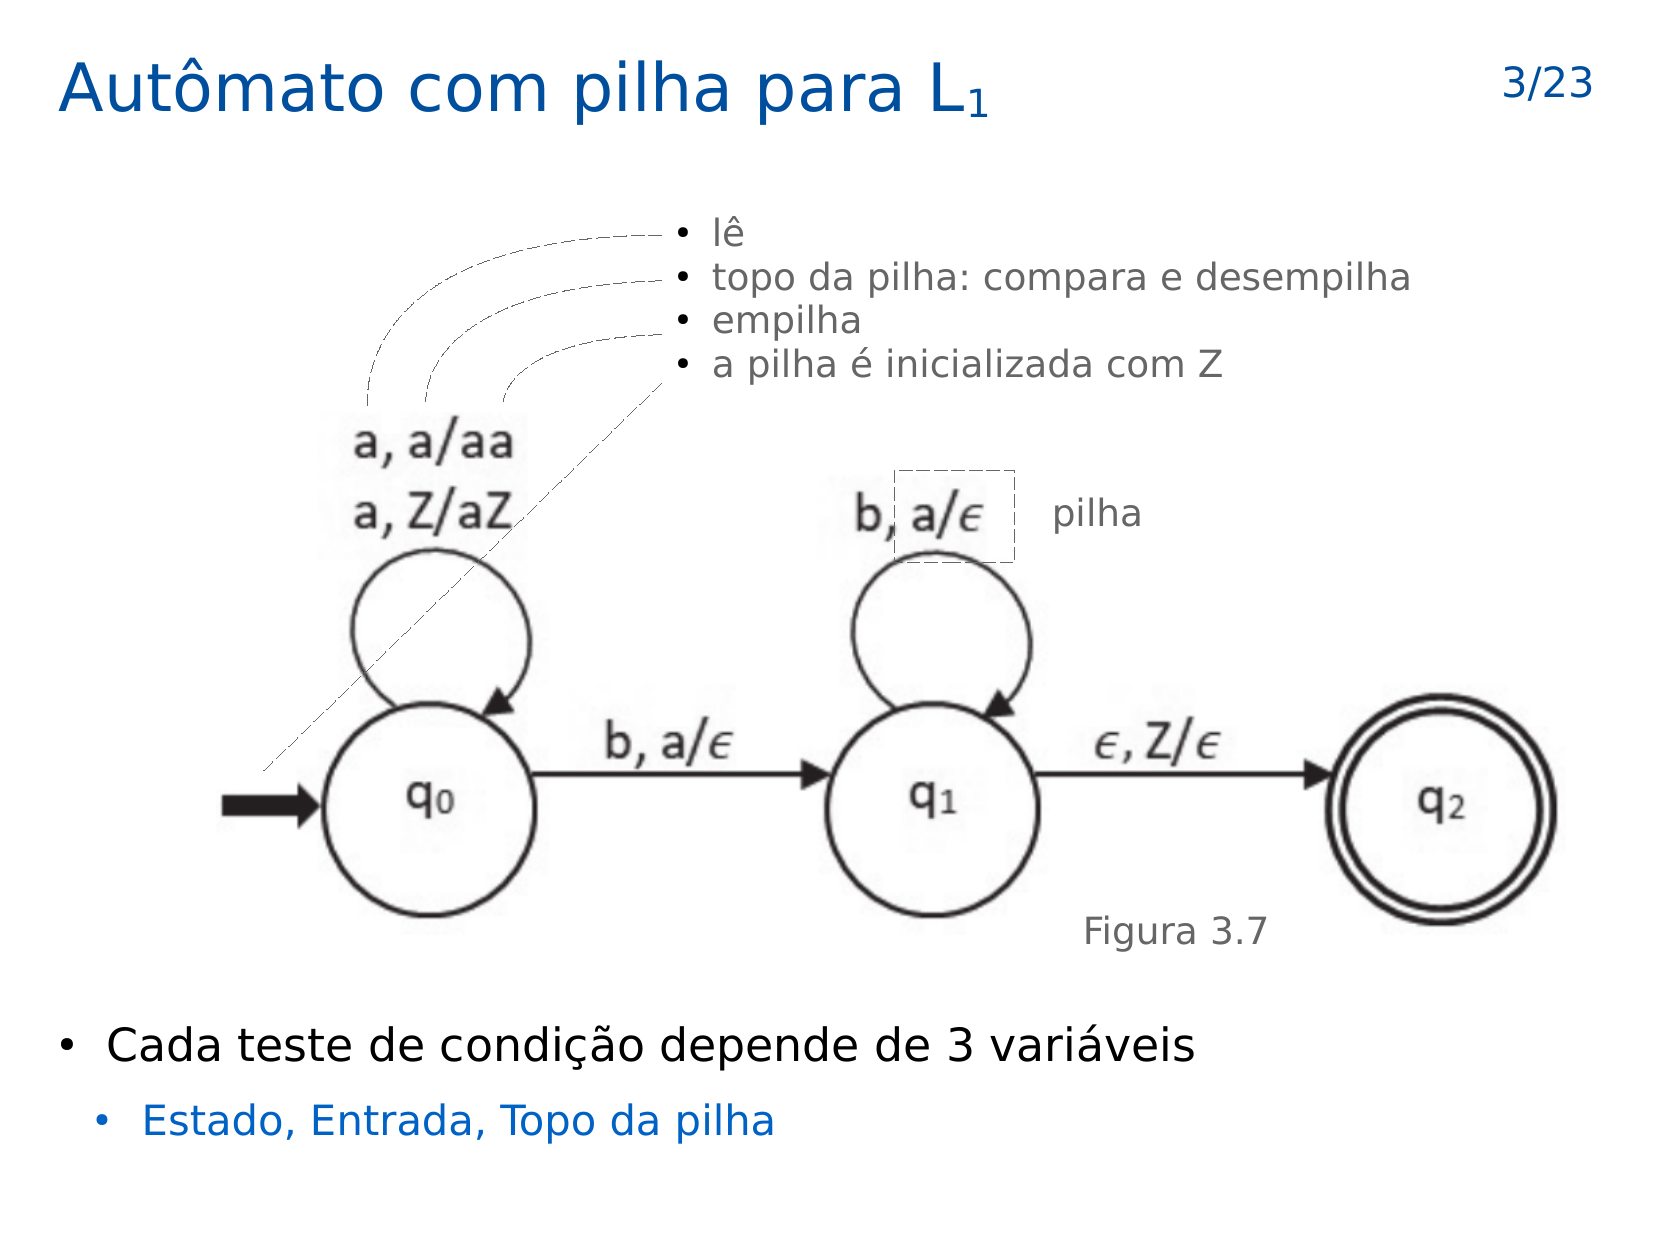

# Autômato com pilha para L1
3
lê
topo da pilha: compara e desempilha
empilha
a pilha é inicializada com Z
pilha
Figura 3.7
Cada teste de condição depende de 3 variáveis
Estado, Entrada, Topo da pilha